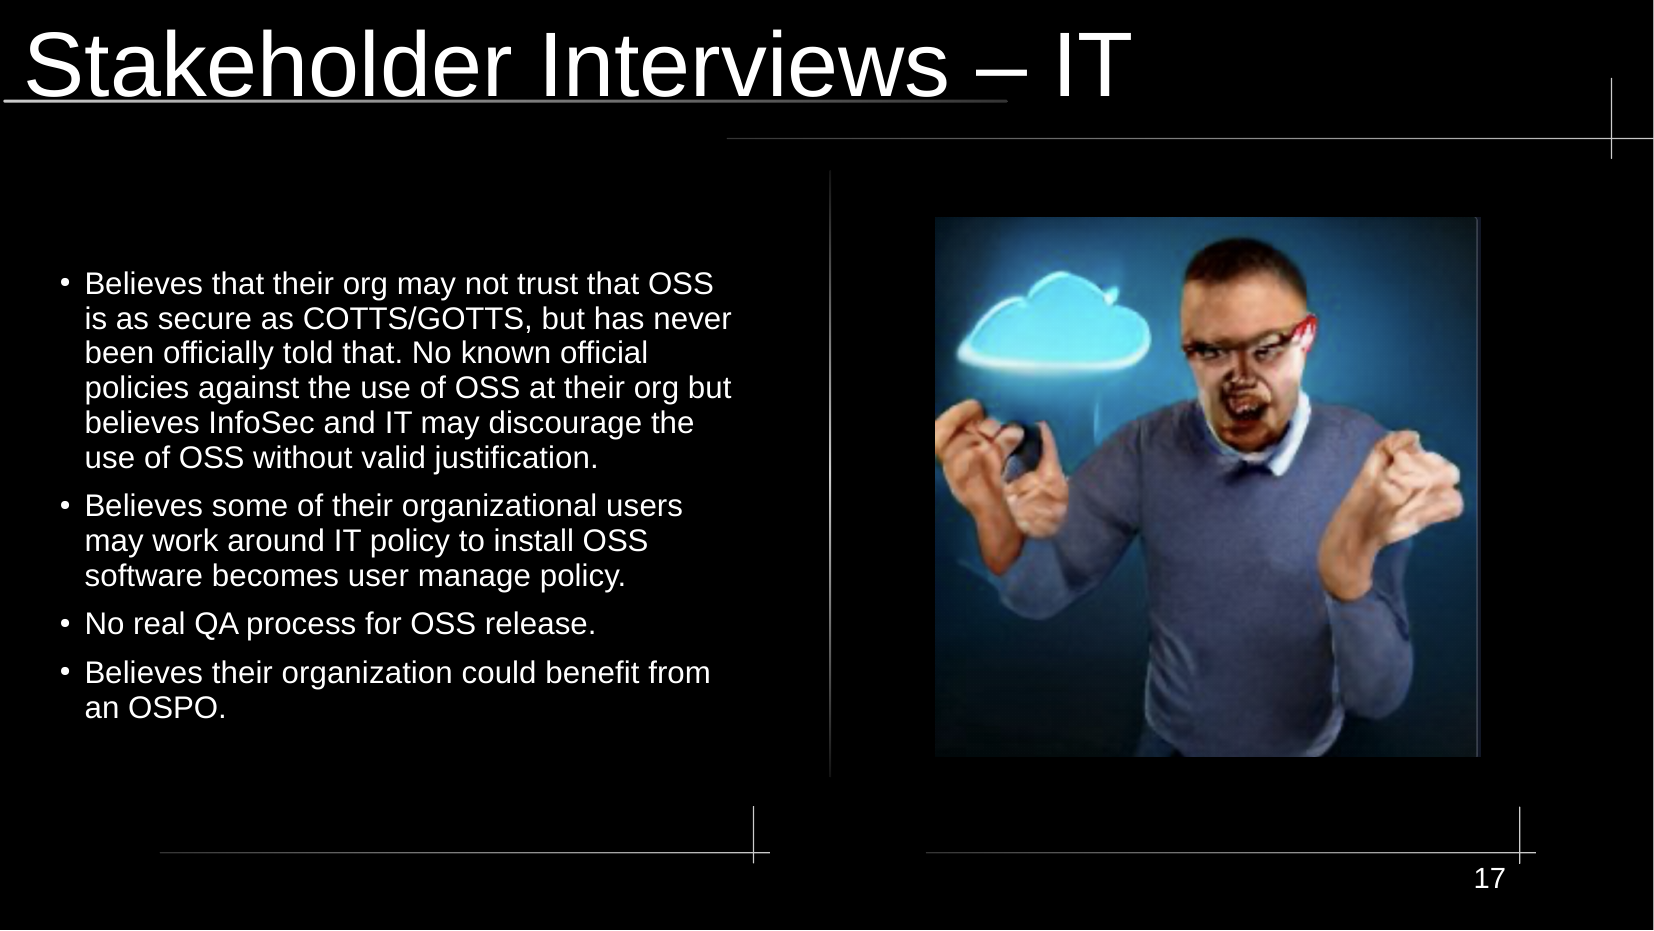

# Stakeholder Interviews – IT
Believes that their org may not trust that OSS is as secure as COTTS/GOTTS, but has never been officially told that. No known official policies against the use of OSS at their org but believes InfoSec and IT may discourage the use of OSS without valid justification.
Believes some of their organizational users may work around IT policy to install OSS software becomes user manage policy.
No real QA process for OSS release.
Believes their organization could benefit from an OSPO.
17